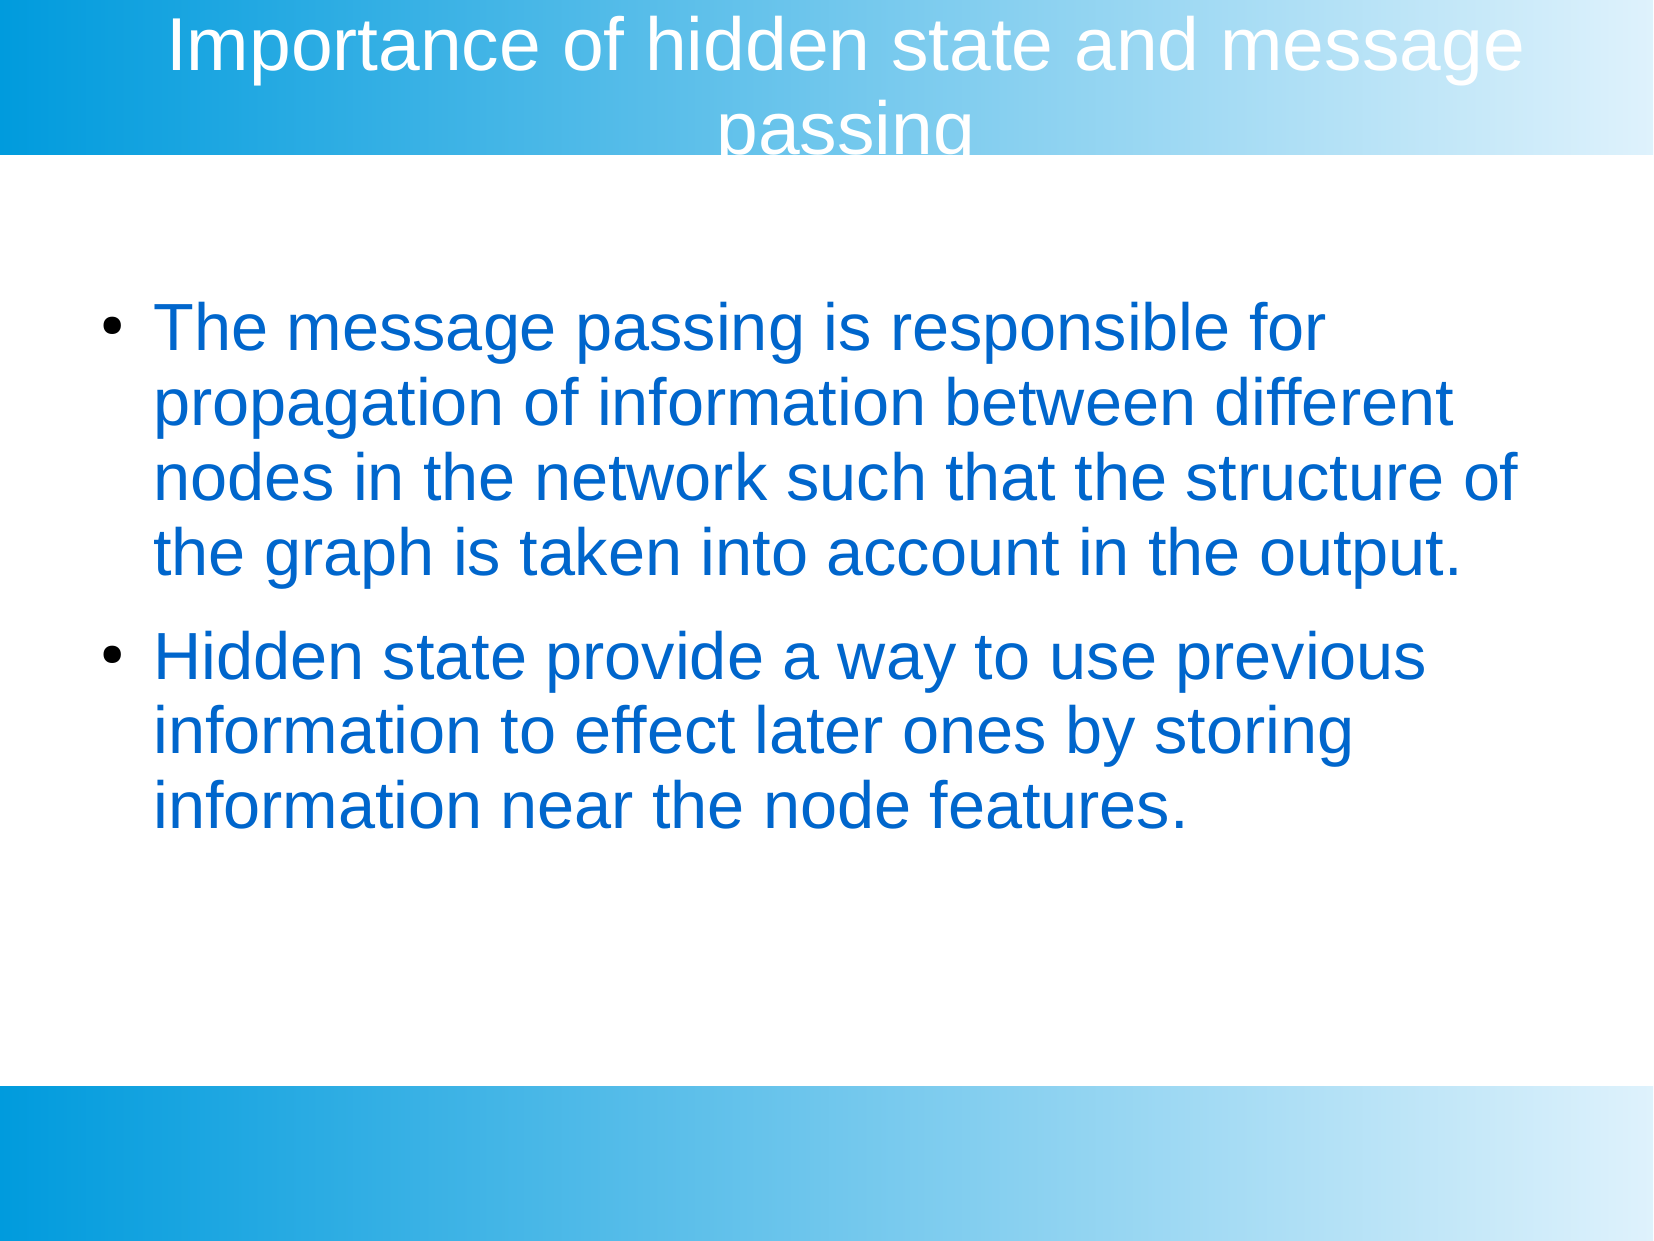

# Importance of hidden state and message passing
The message passing is responsible for propagation of information between different nodes in the network such that the structure of the graph is taken into account in the output.
Hidden state provide a way to use previous information to effect later ones by storing information near the node features.